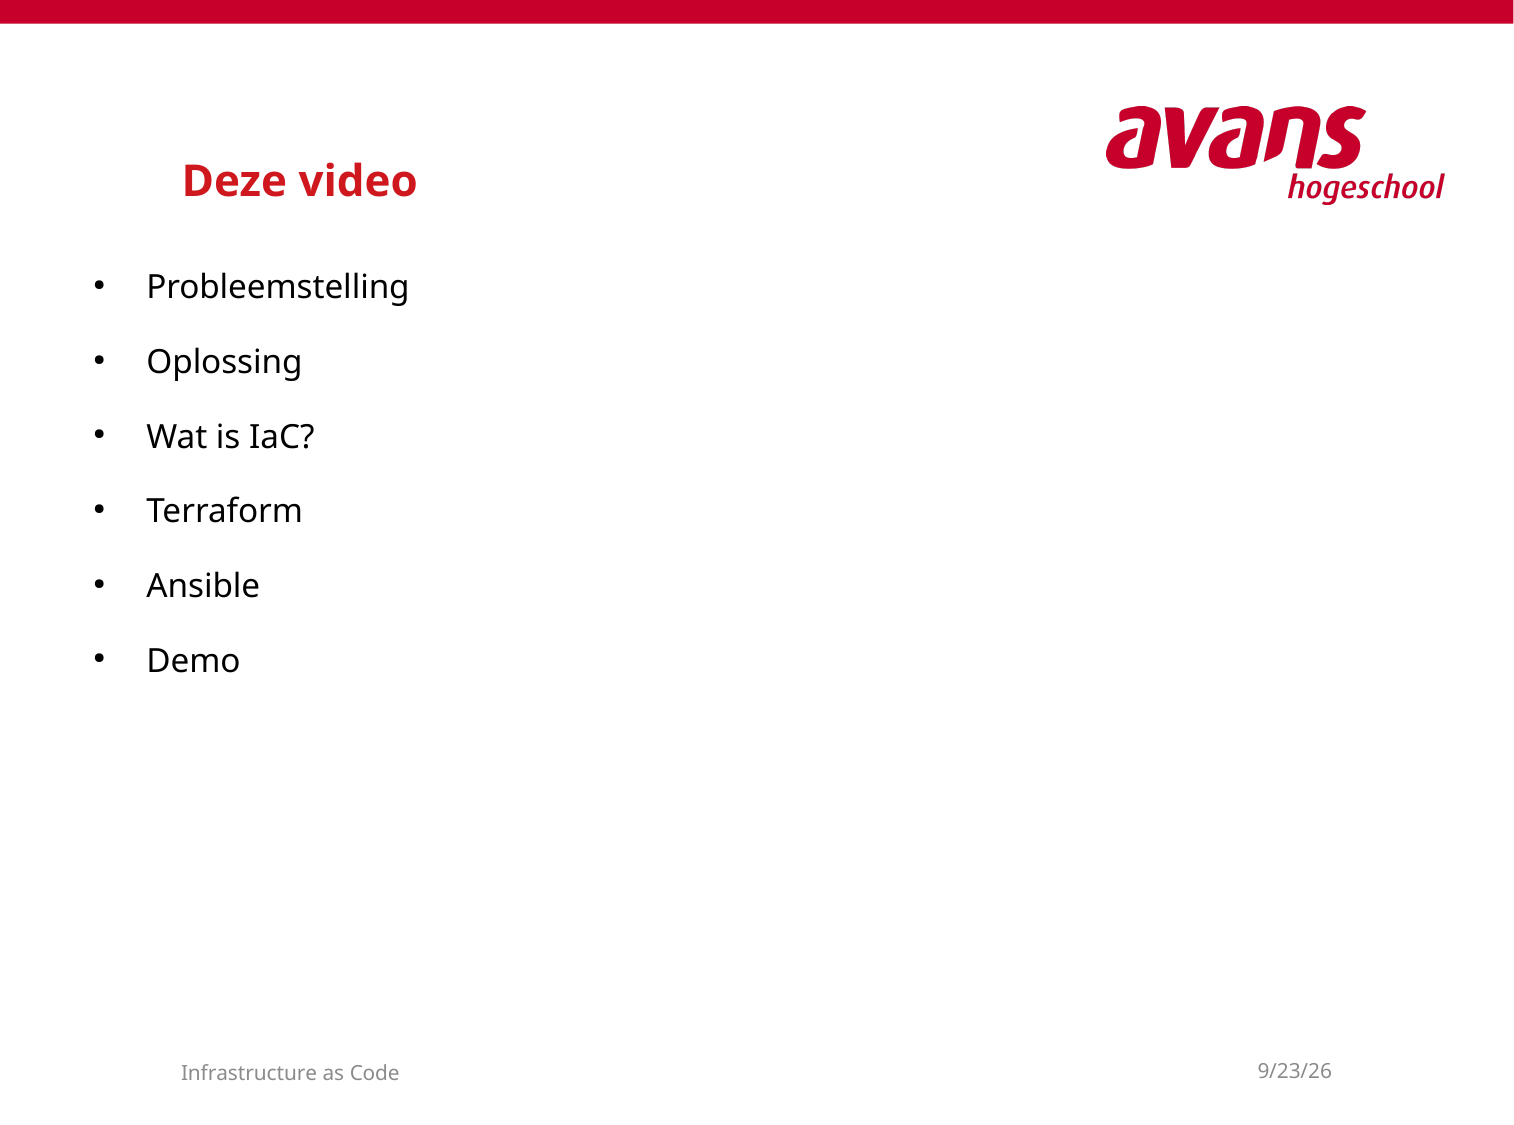

# Deze video
Probleemstelling
Oplossing
Wat is IaC?
Terraform
Ansible
Demo